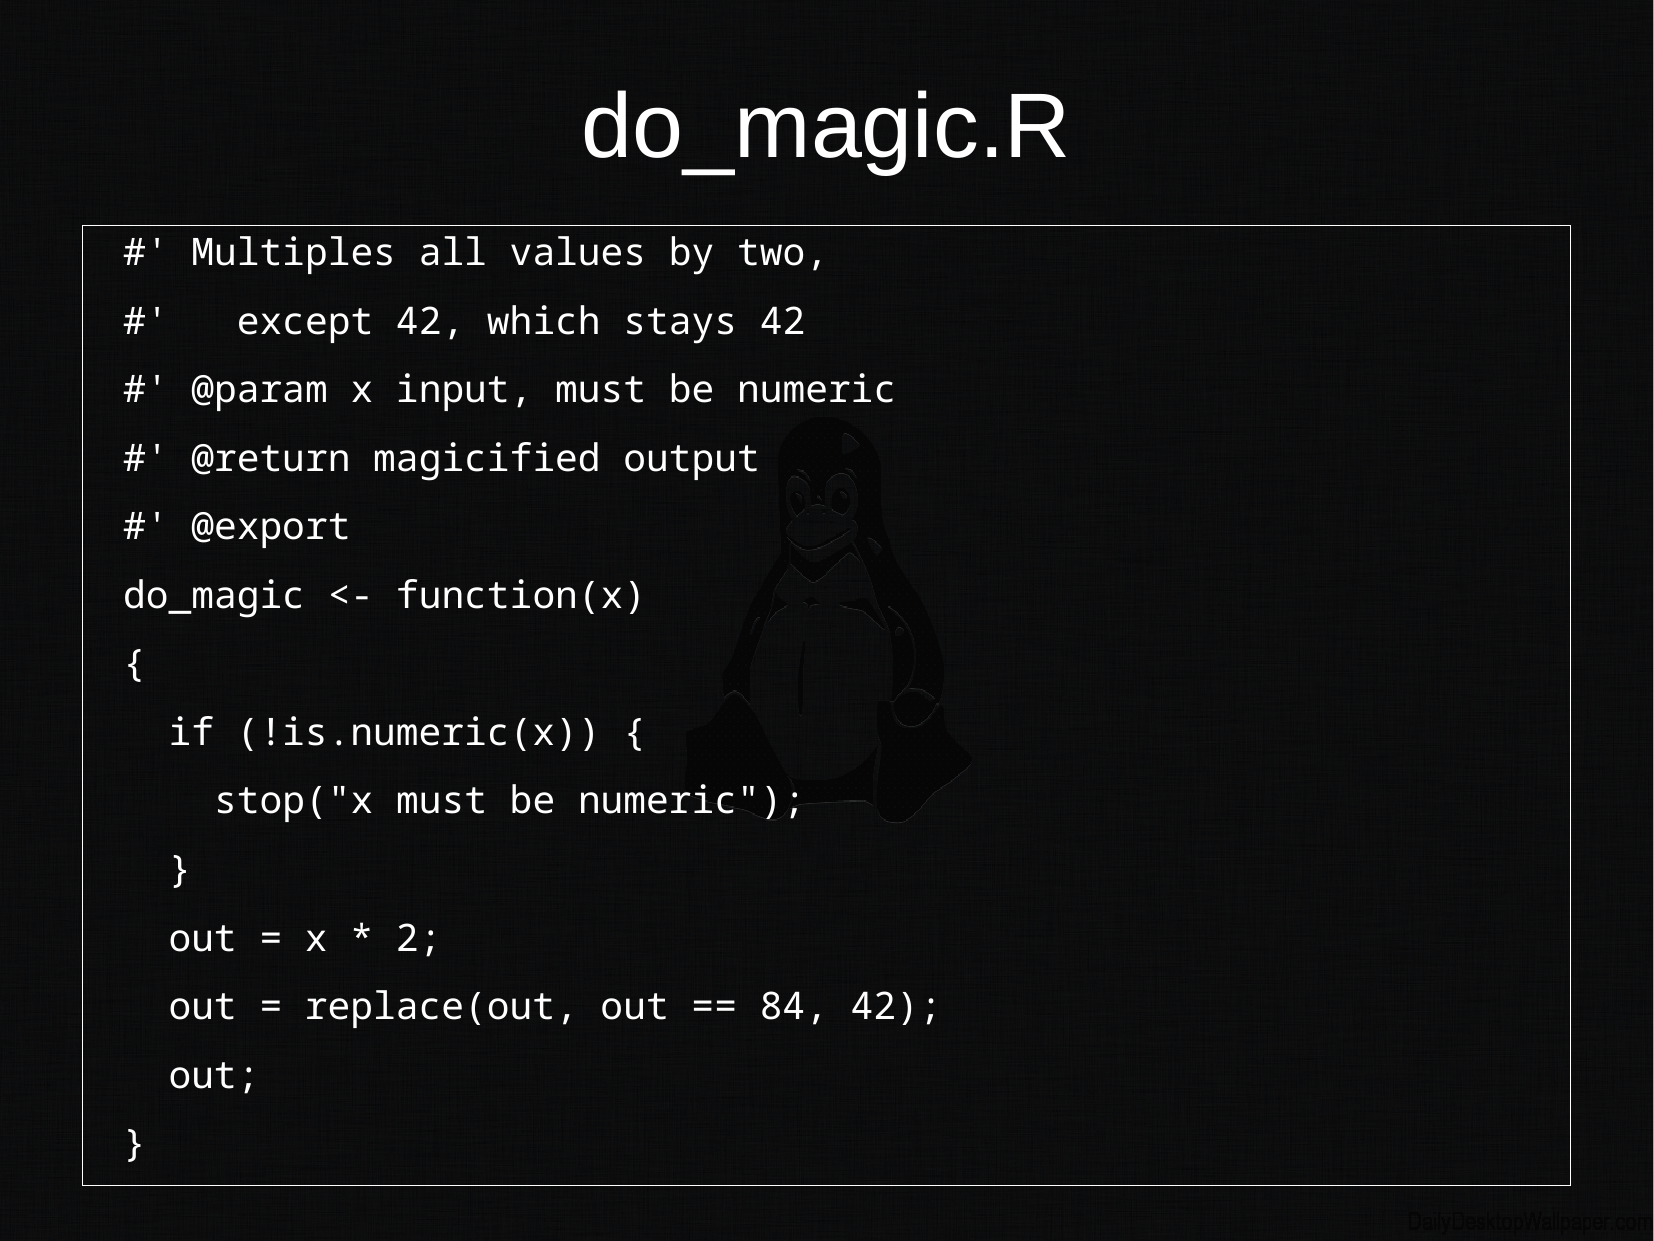

# do_magic.R
#' Multiples all values by two,
#' except 42, which stays 42
#' @param x input, must be numeric
#' @return magicified output
#' @export
do_magic <- function(x)
{
 if (!is.numeric(x)) {
 stop("x must be numeric");
 }
 out = x * 2;
 out = replace(out, out == 84, 42);
 out;
}